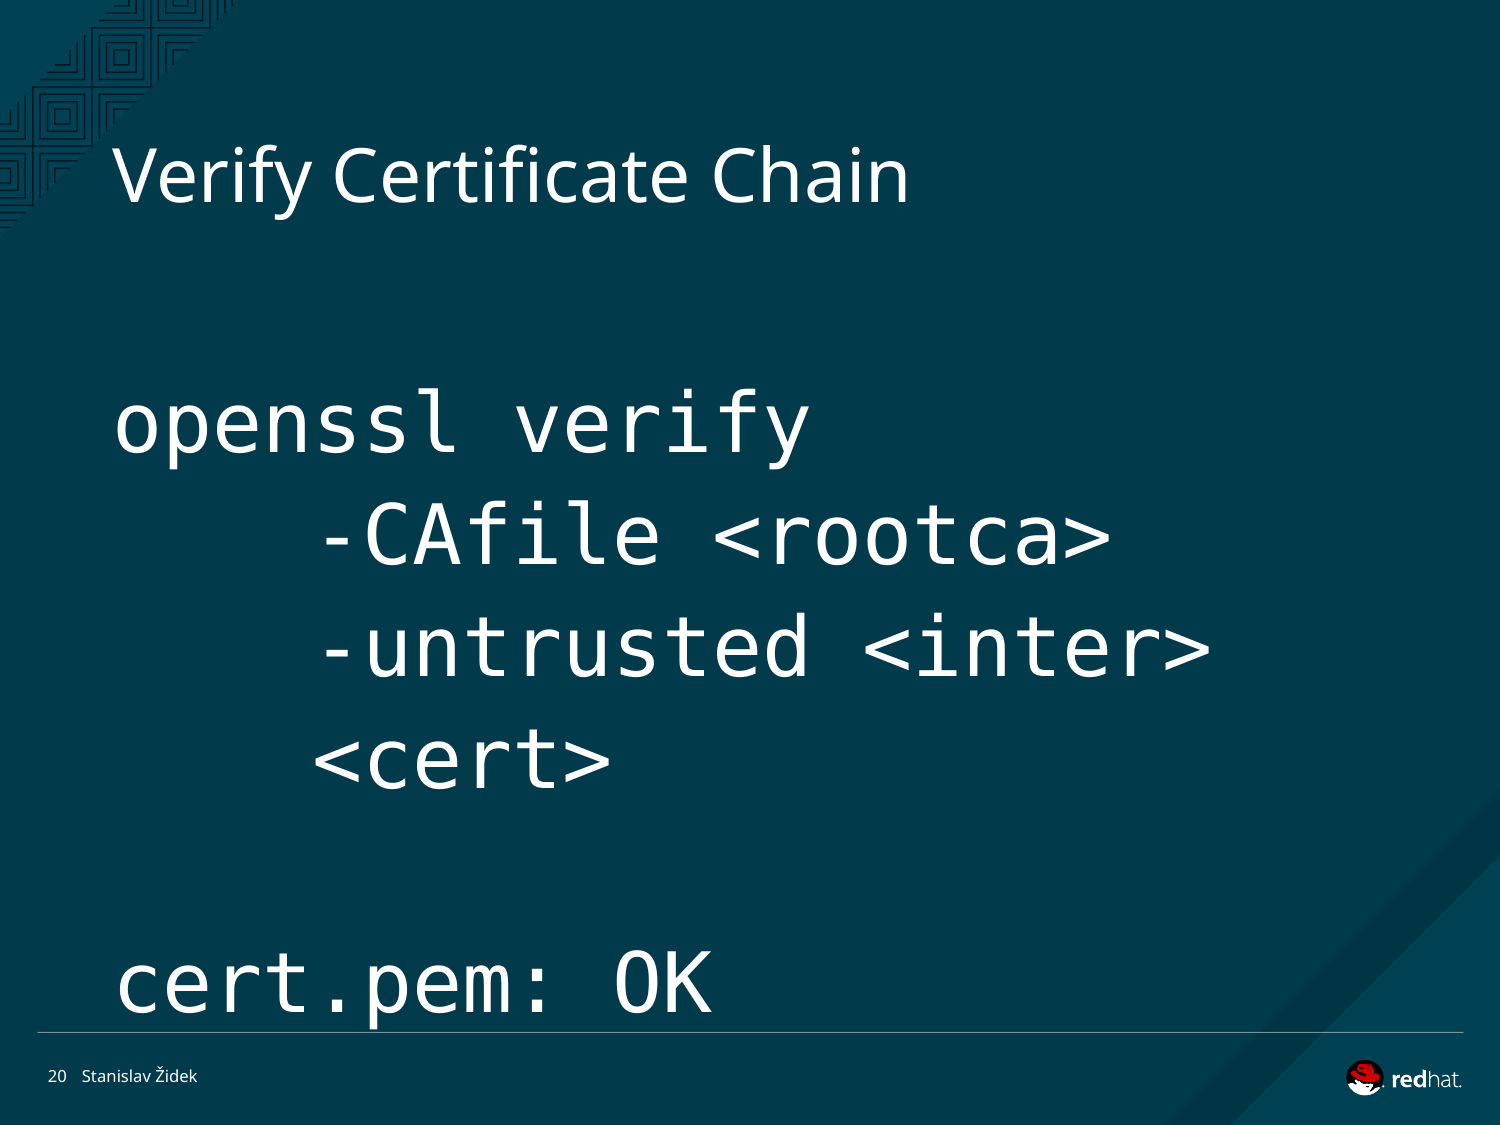

# Verify Certificate Chain
openssl verify
 -CAfile <rootca>
 -untrusted <inter>
 <cert>
cert.pem: OK
20
Stanislav Židek